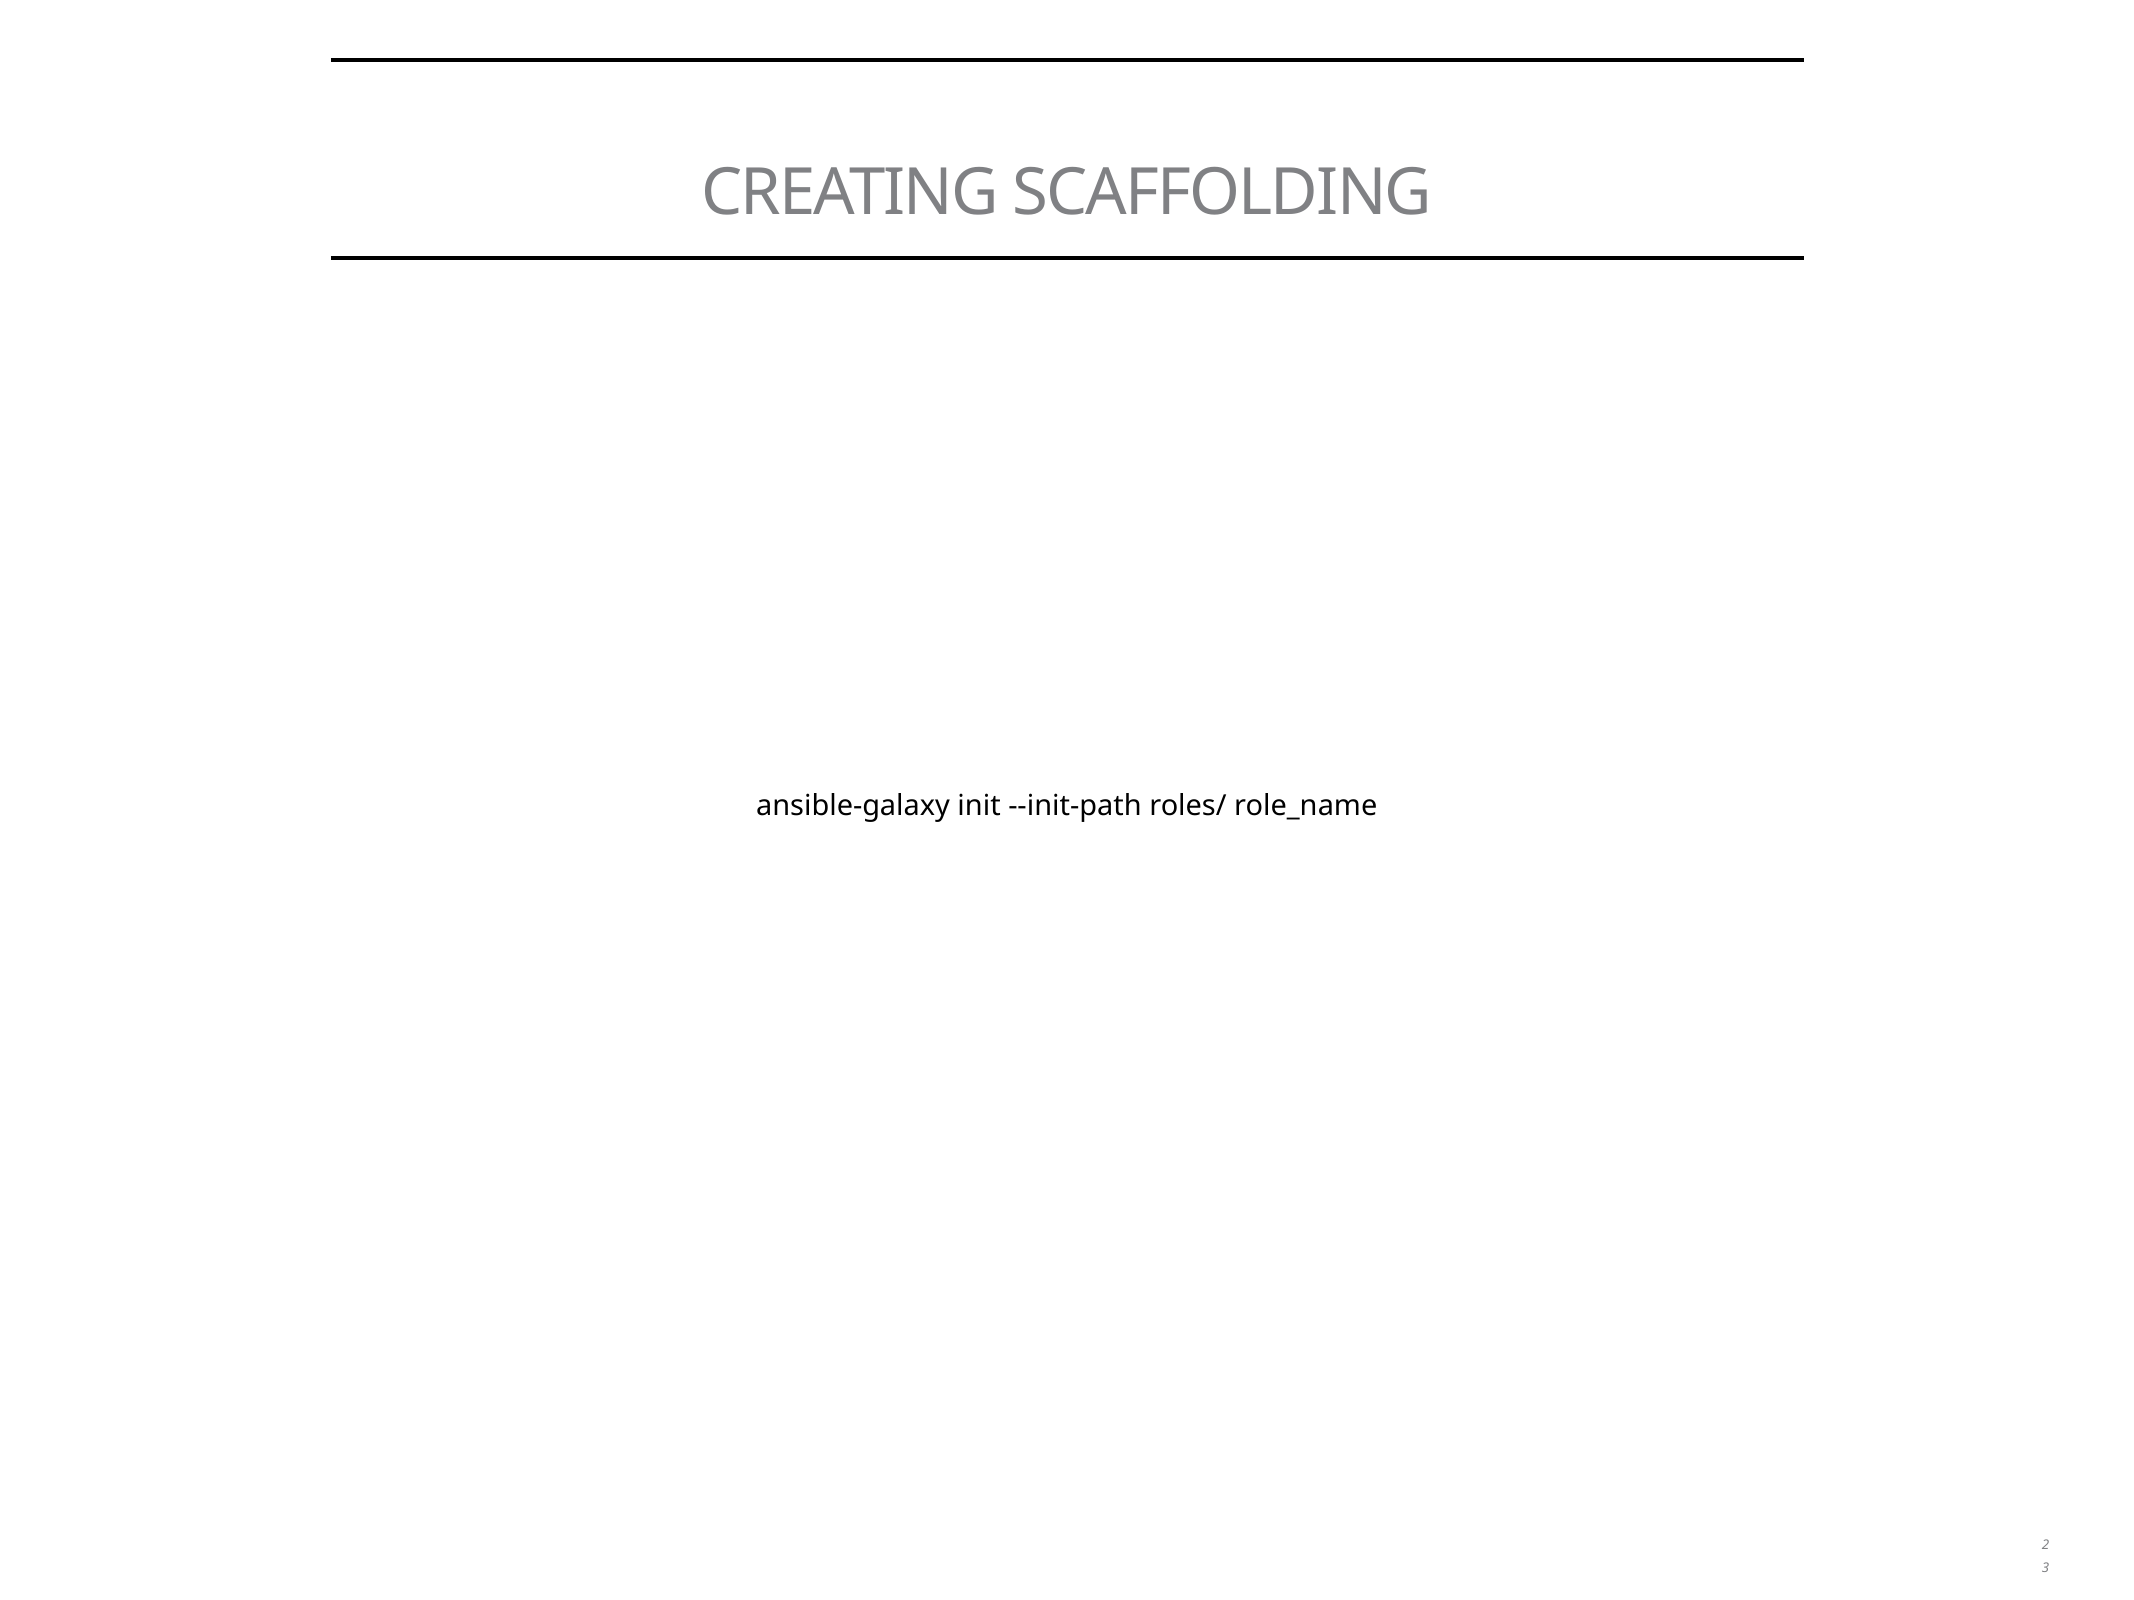

# CREATING SCAFFOLDING
ansible-galaxy init --init-path roles/ role_name